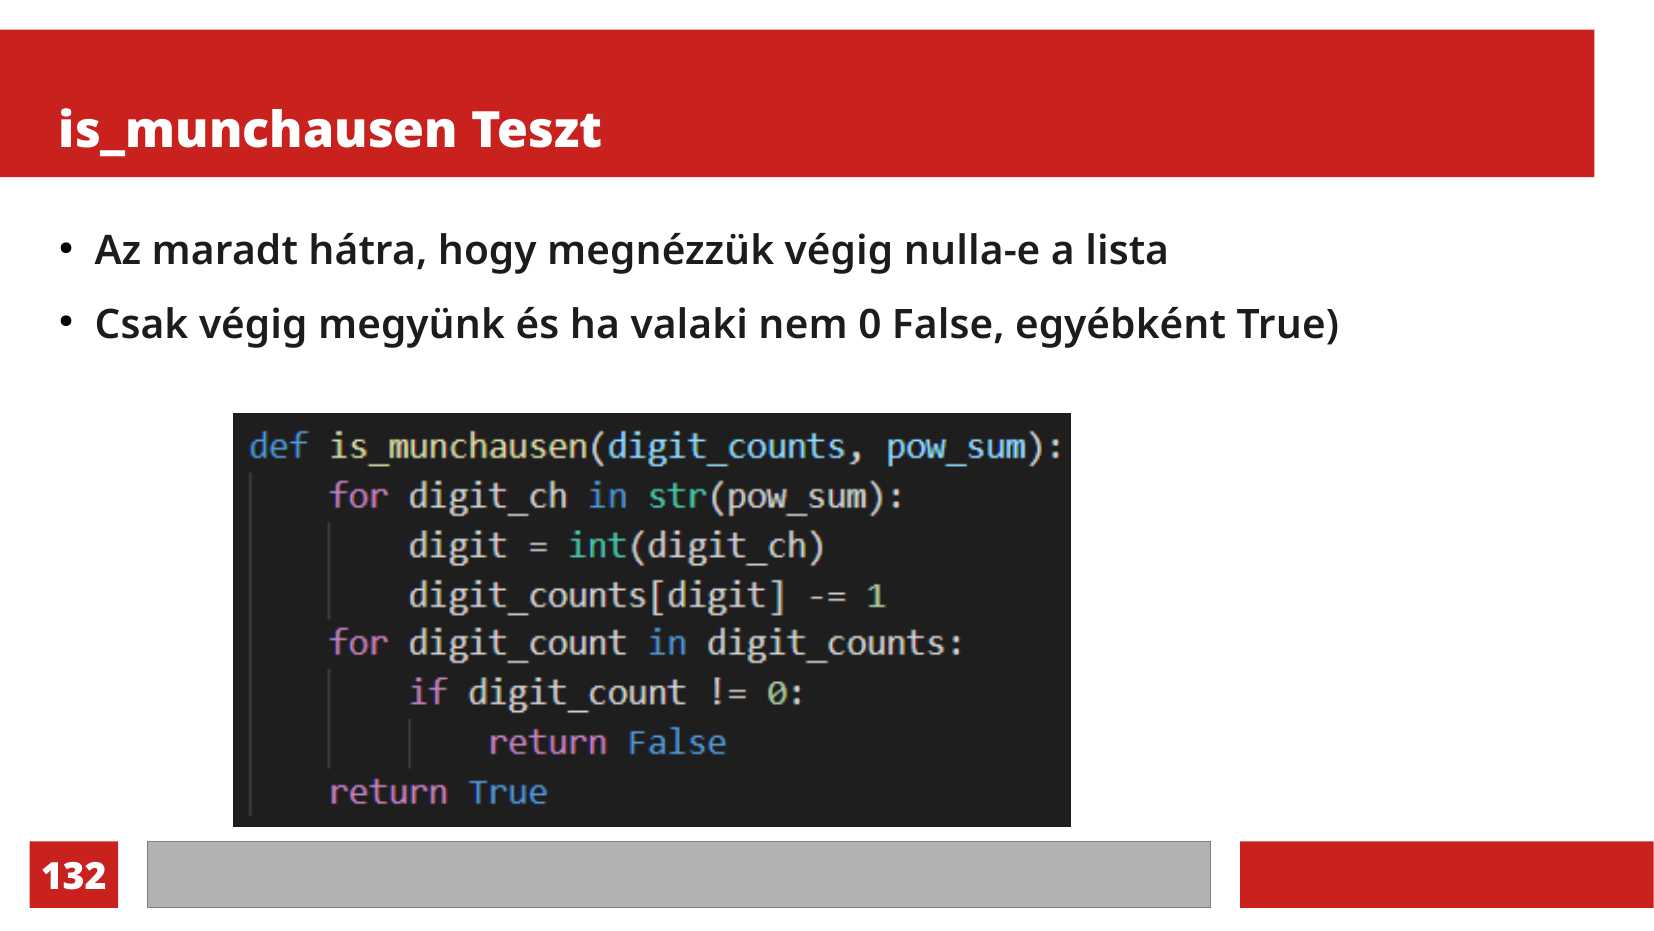

# is_munchausen Teszt
Az maradt hátra, hogy megnézzük végig nulla-e a lista
Csak végig megyünk és ha valaki nem 0 False, egyébként True)
132